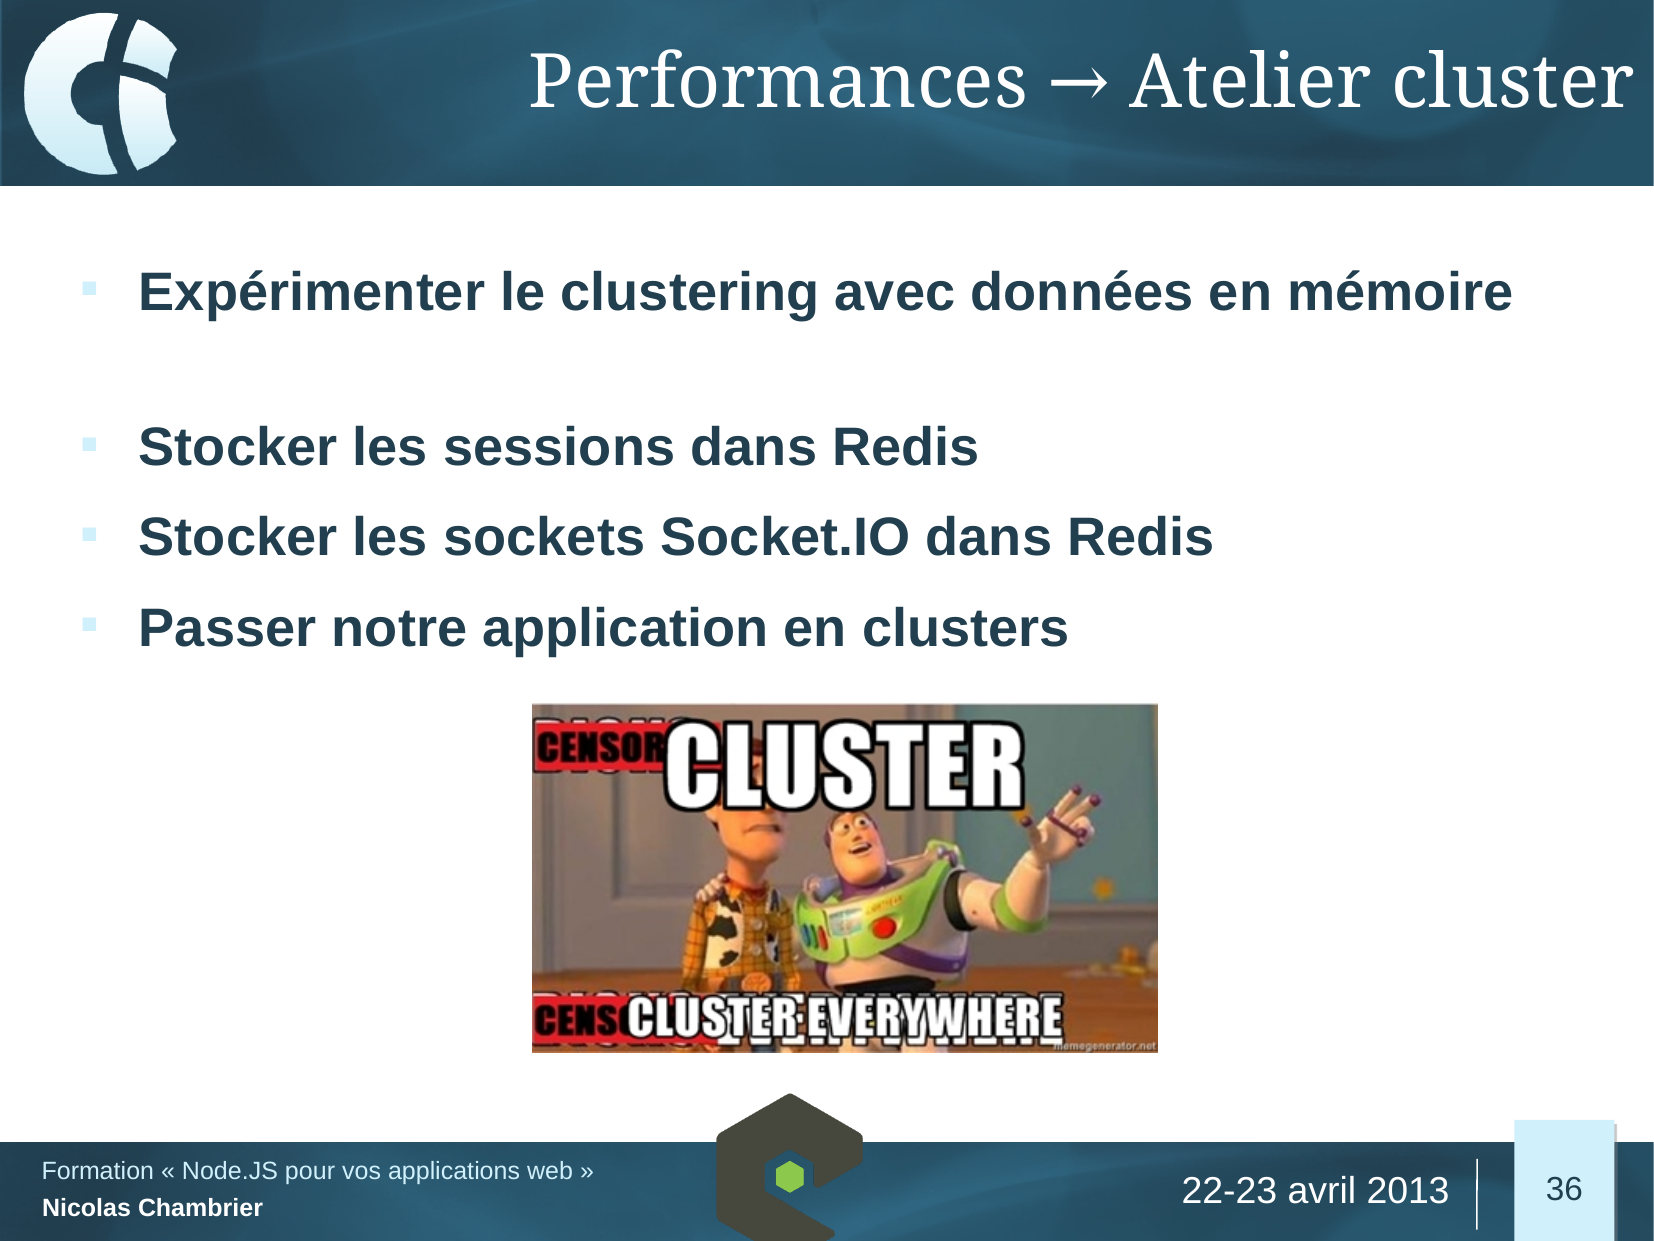

Performances → Atelier cluster
# Expérimenter le clustering avec données en mémoire
Stocker les sessions dans Redis
Stocker les sockets Socket.IO dans Redis
Passer notre application en clusters